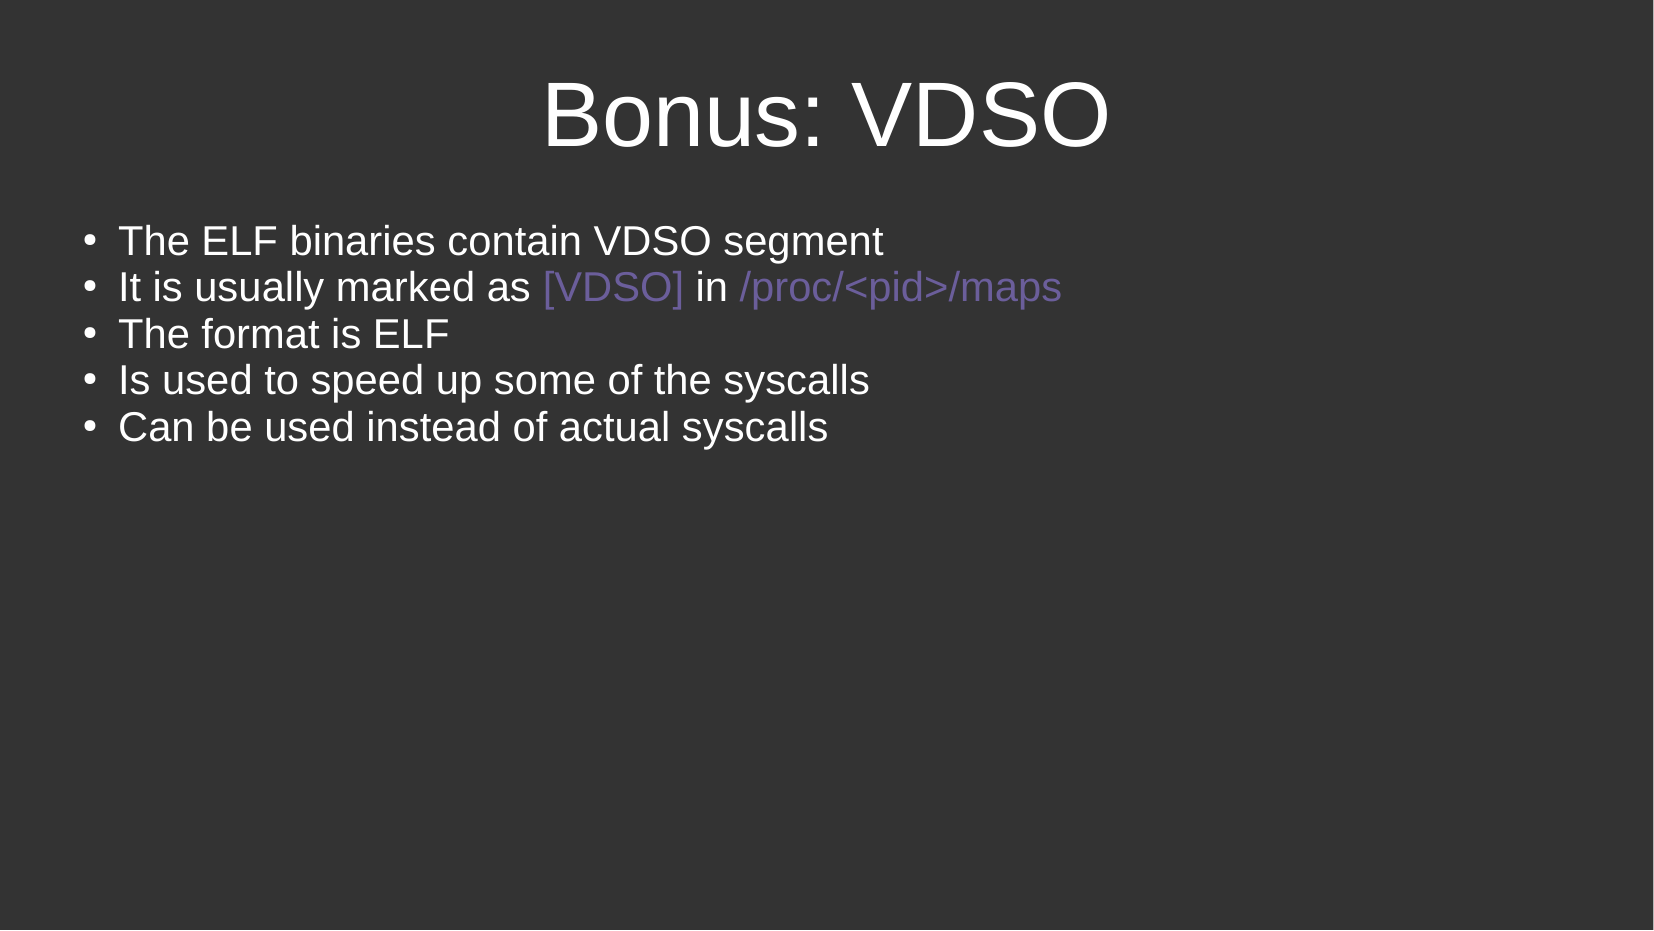

# Bonus: VDSO
The ELF binaries contain VDSO segment
It is usually marked as [VDSO] in /proc/<pid>/maps
The format is ELF
Is used to speed up some of the syscalls
Can be used instead of actual syscalls